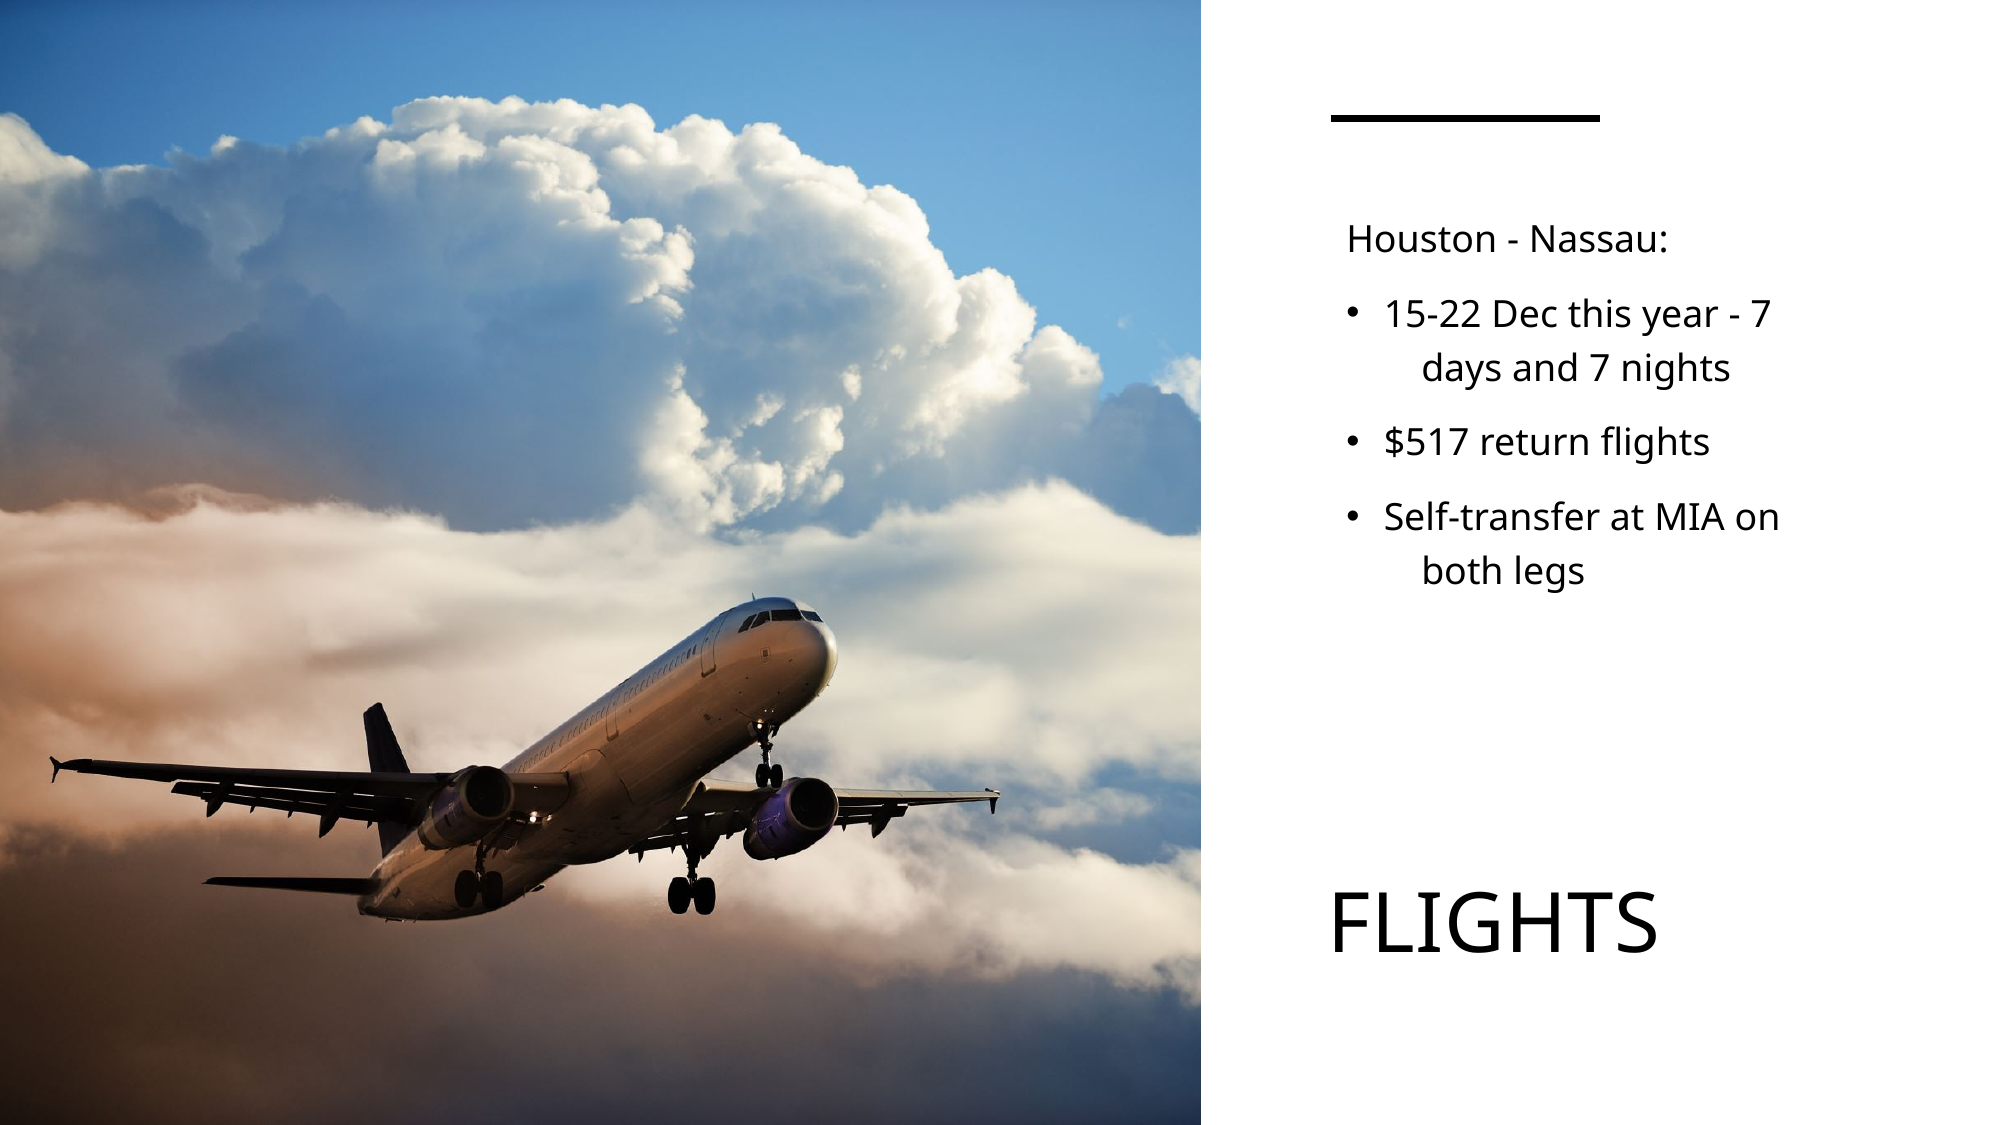

Houston - Nassau:
15-22 Dec this year - 7 days and 7 nights
$517 return flights
Self-transfer at MIA on both legs
# Flights